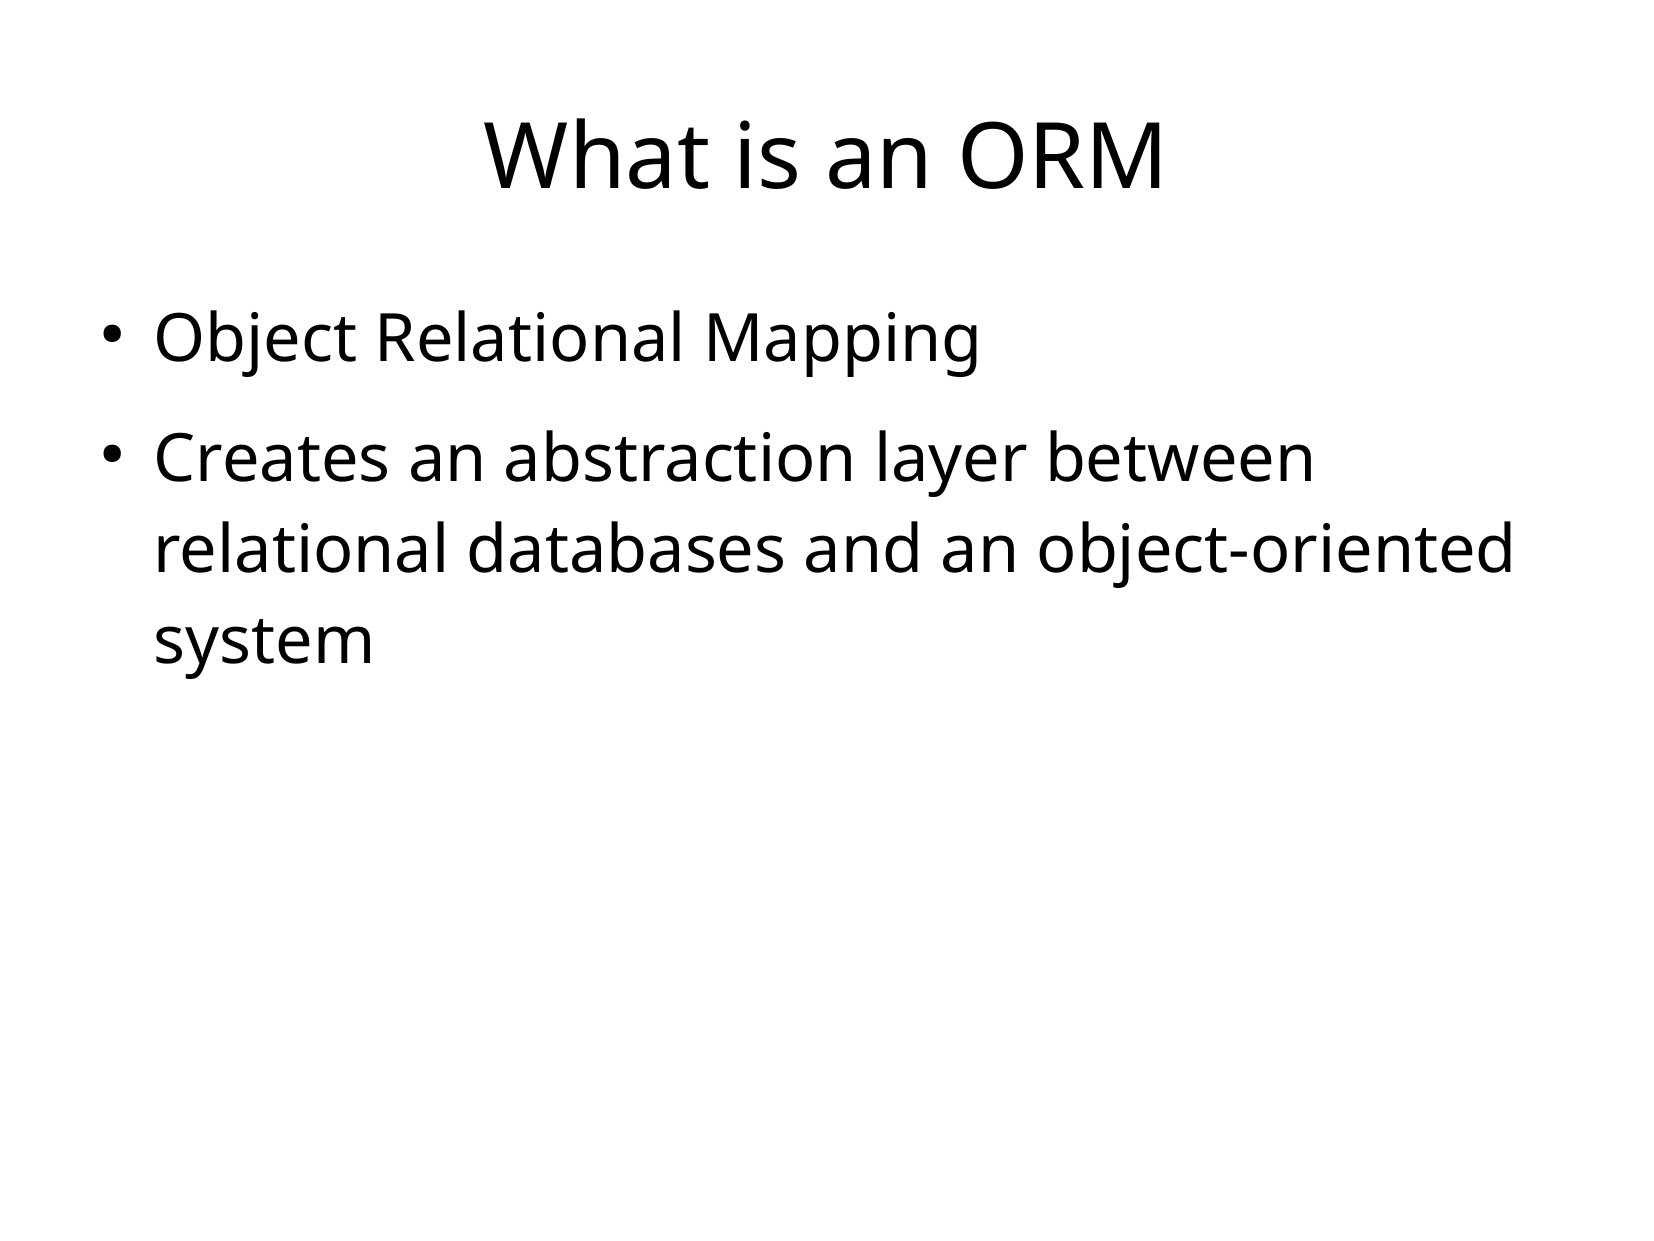

# What is an ORM
Object Relational Mapping
Creates an abstraction layer between relational databases and an object-oriented system